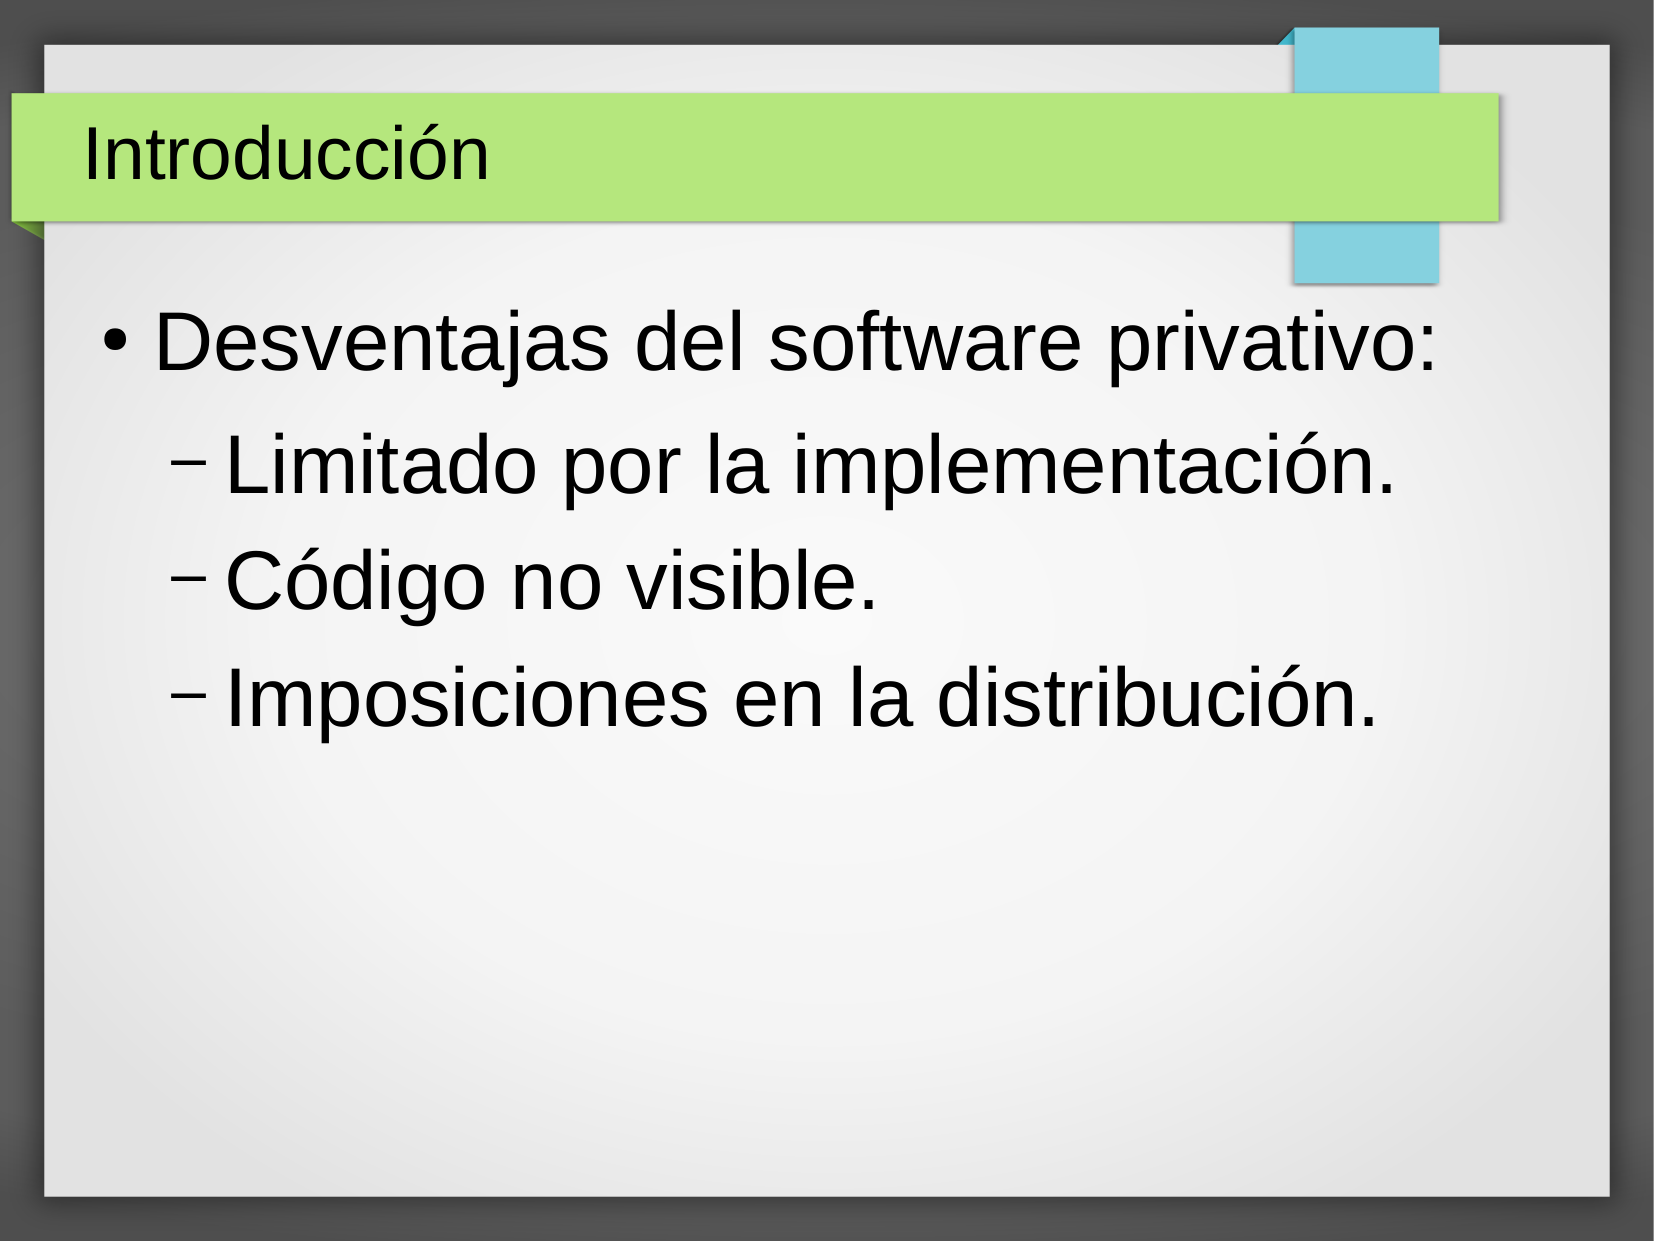

# Introducción
Desventajas del software privativo:
Limitado por la implementación.
Código no visible.
Imposiciones en la distribución.